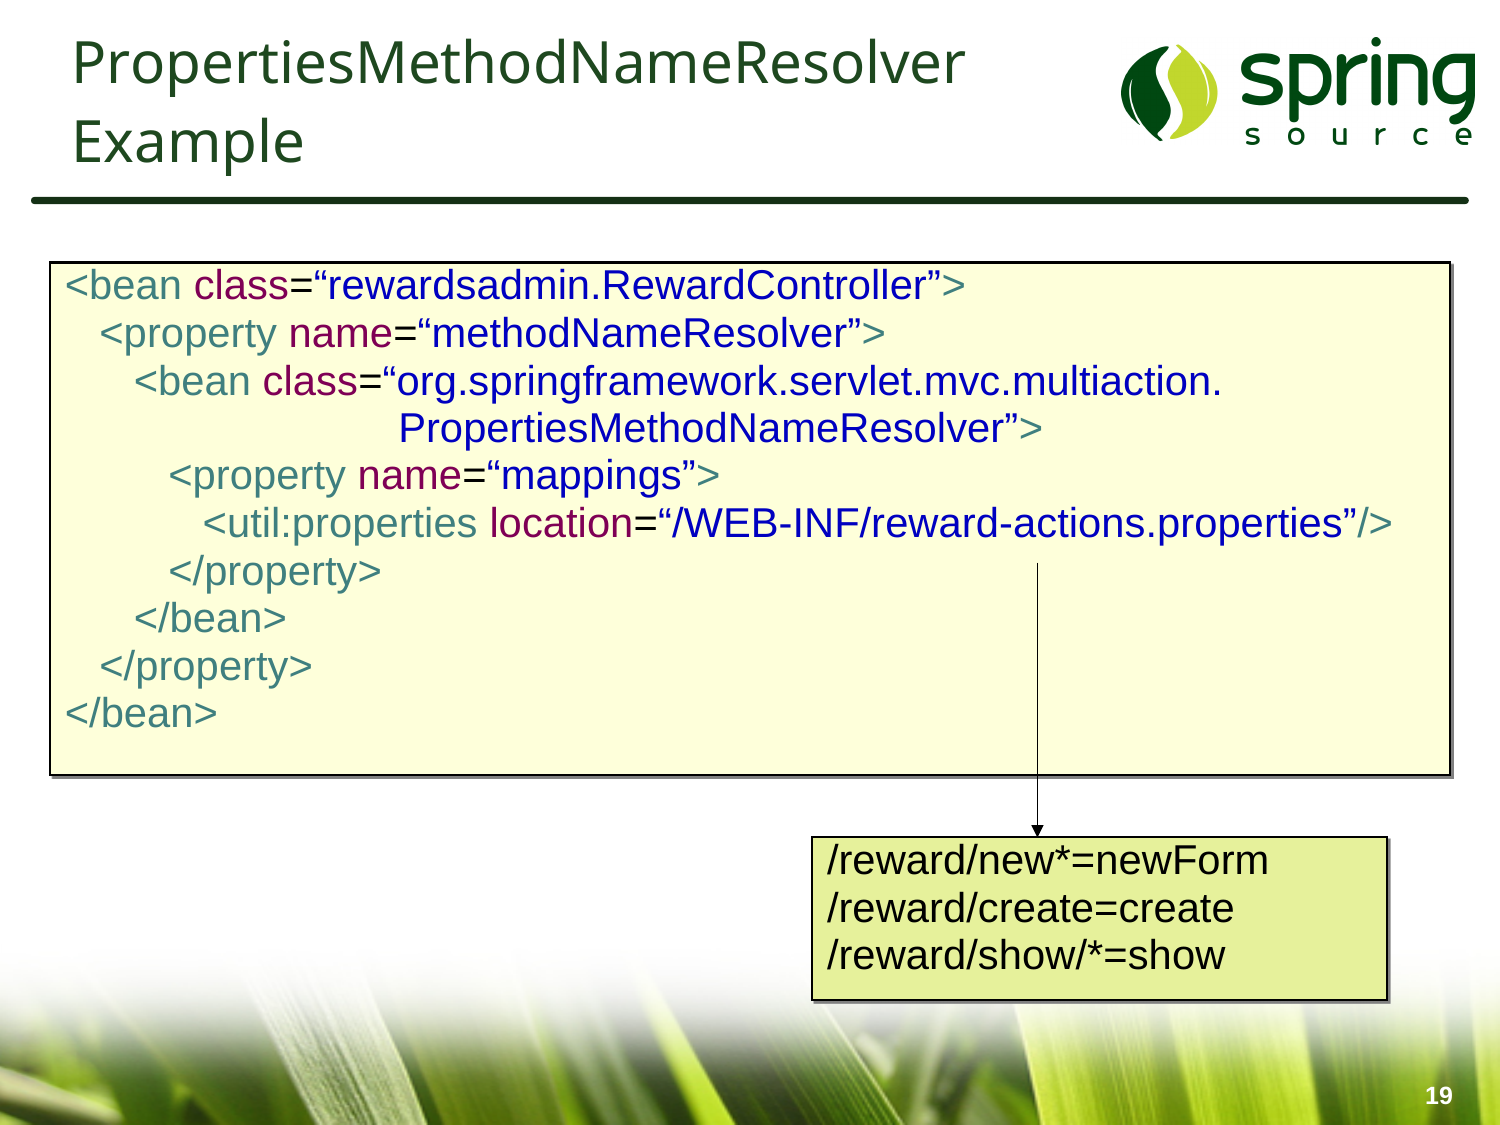

# PropertiesMethodNameResolver Example
<bean class=“rewardsadmin.RewardController”>
 <property name=“methodNameResolver”>
 <bean class=“org.springframework.servlet.mvc.multiaction.
 PropertiesMethodNameResolver”>
 <property name=“mappings”>
 <util:properties location=“/WEB-INF/reward-actions.properties”/>
 </property>
 </bean>
 </property>
</bean>
/reward/new*=newForm
/reward/create=create
/reward/show/*=show